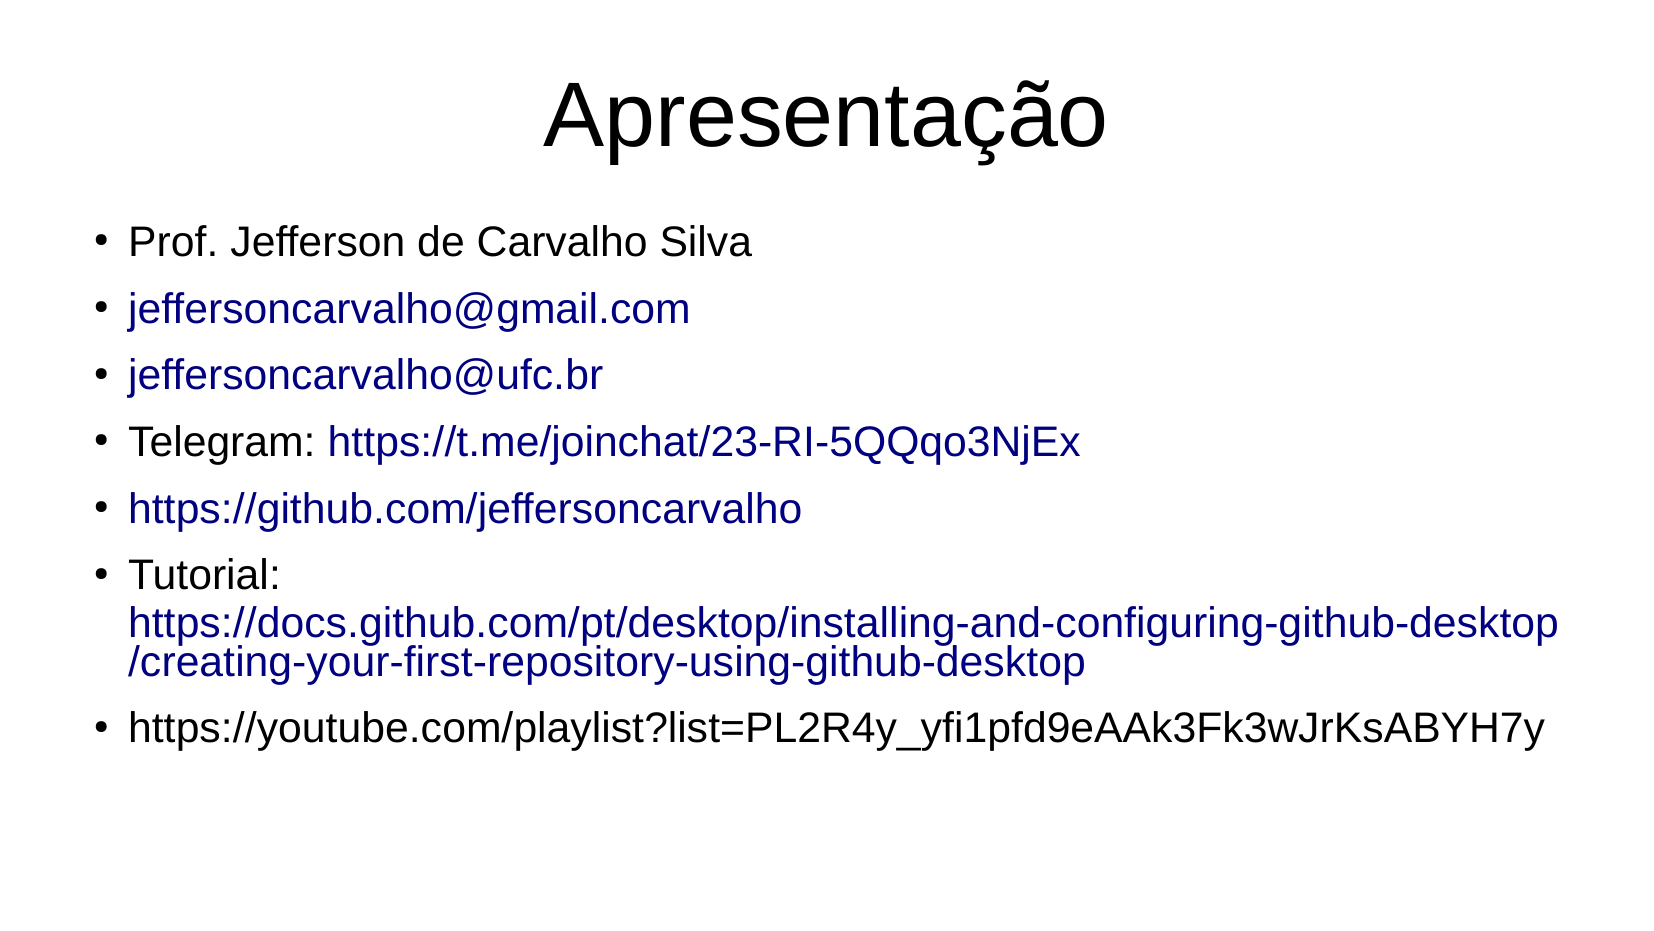

# Apresentação
Prof. Jefferson de Carvalho Silva
jeffersoncarvalho@gmail.com
jeffersoncarvalho@ufc.br
Telegram: https://t.me/joinchat/23-RI-5QQqo3NjEx
https://github.com/jeffersoncarvalho
Tutorial:https://docs.github.com/pt/desktop/installing-and-configuring-github-desktop/creating-your-first-repository-using-github-desktop
https://youtube.com/playlist?list=PL2R4y_yfi1pfd9eAAk3Fk3wJrKsABYH7y